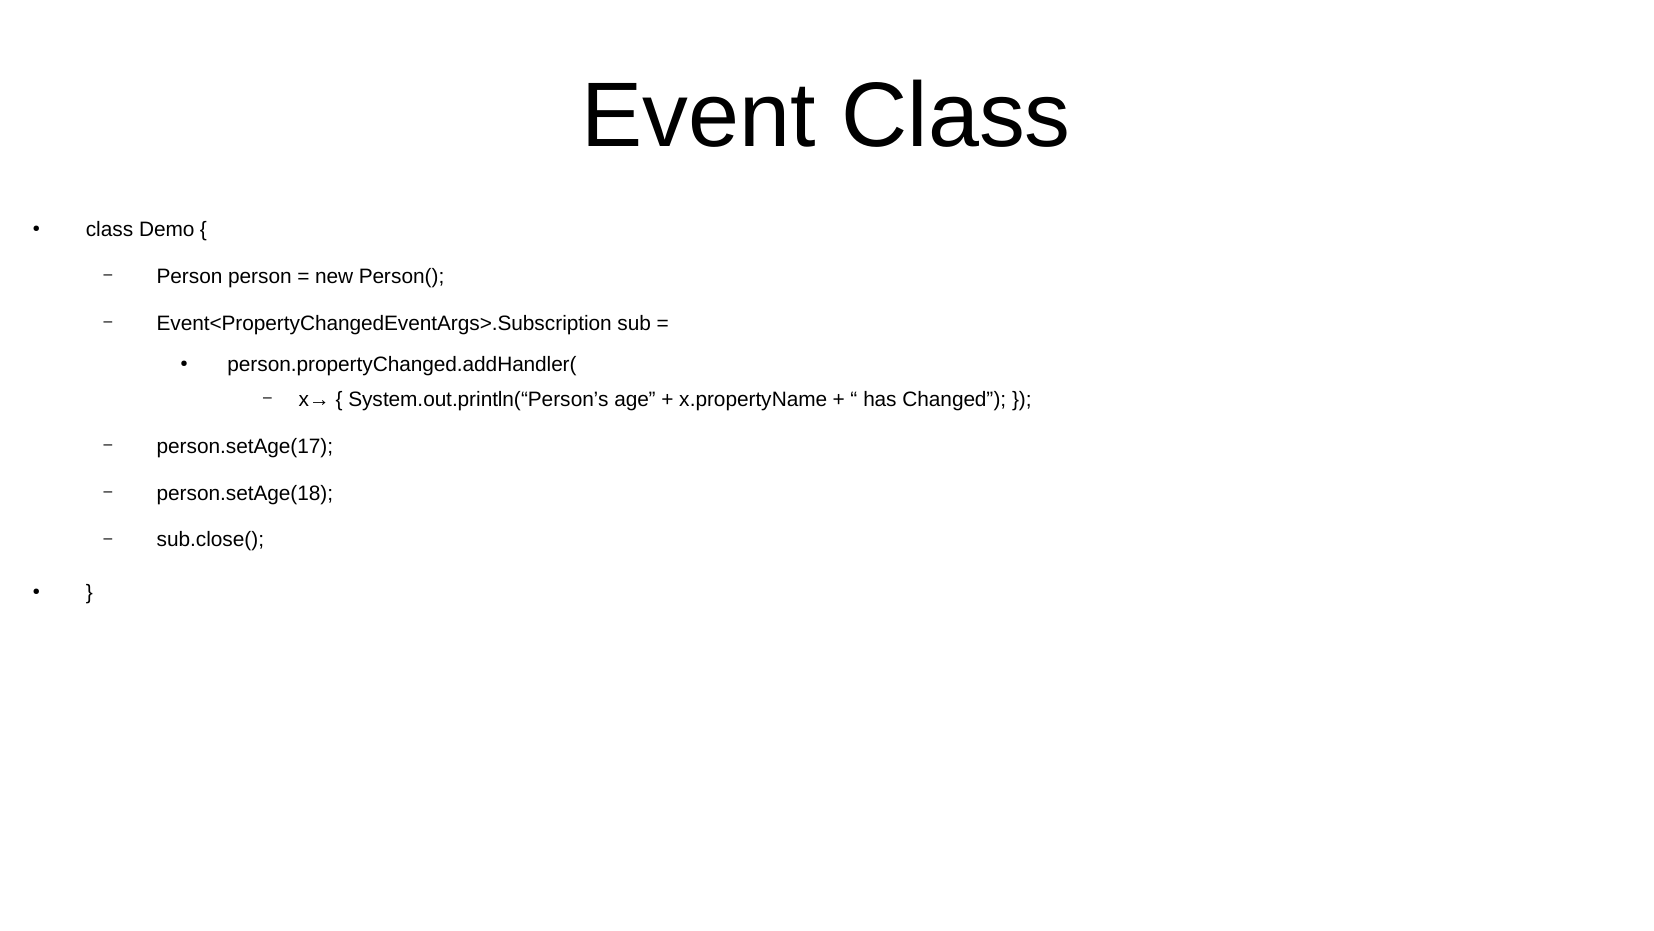

# Event Class
class Demo {
Person person = new Person();
Event<PropertyChangedEventArgs>.Subscription sub =
person.propertyChanged.addHandler(
x→ { System.out.println(“Person’s age” + x.propertyName + “ has Changed”); });
person.setAge(17);
person.setAge(18);
sub.close();
}